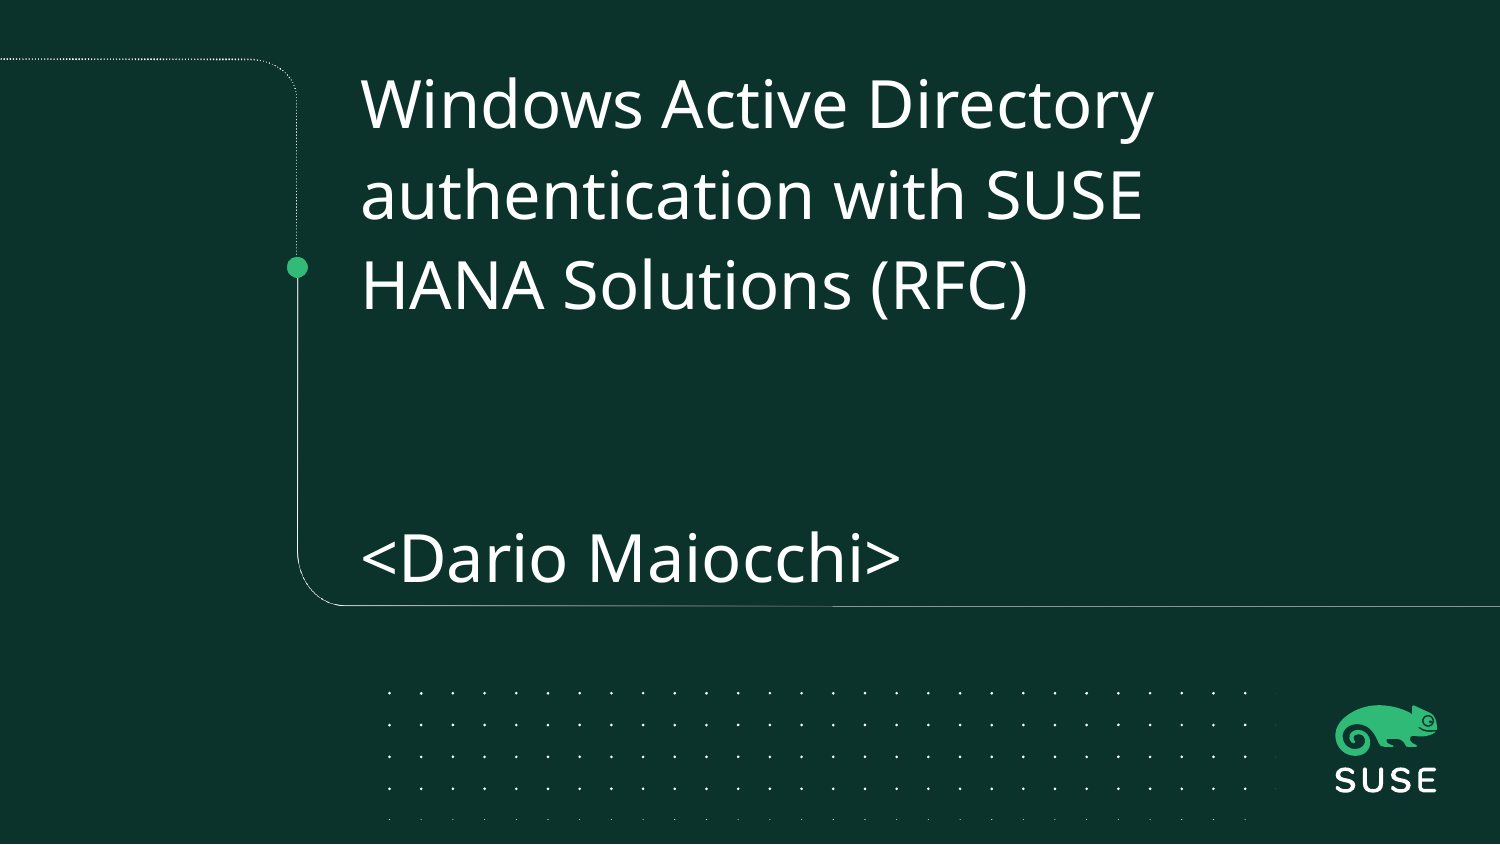

# Windows Active Directory authentication with SUSE HANA Solutions (RFC) <Dario Maiocchi>